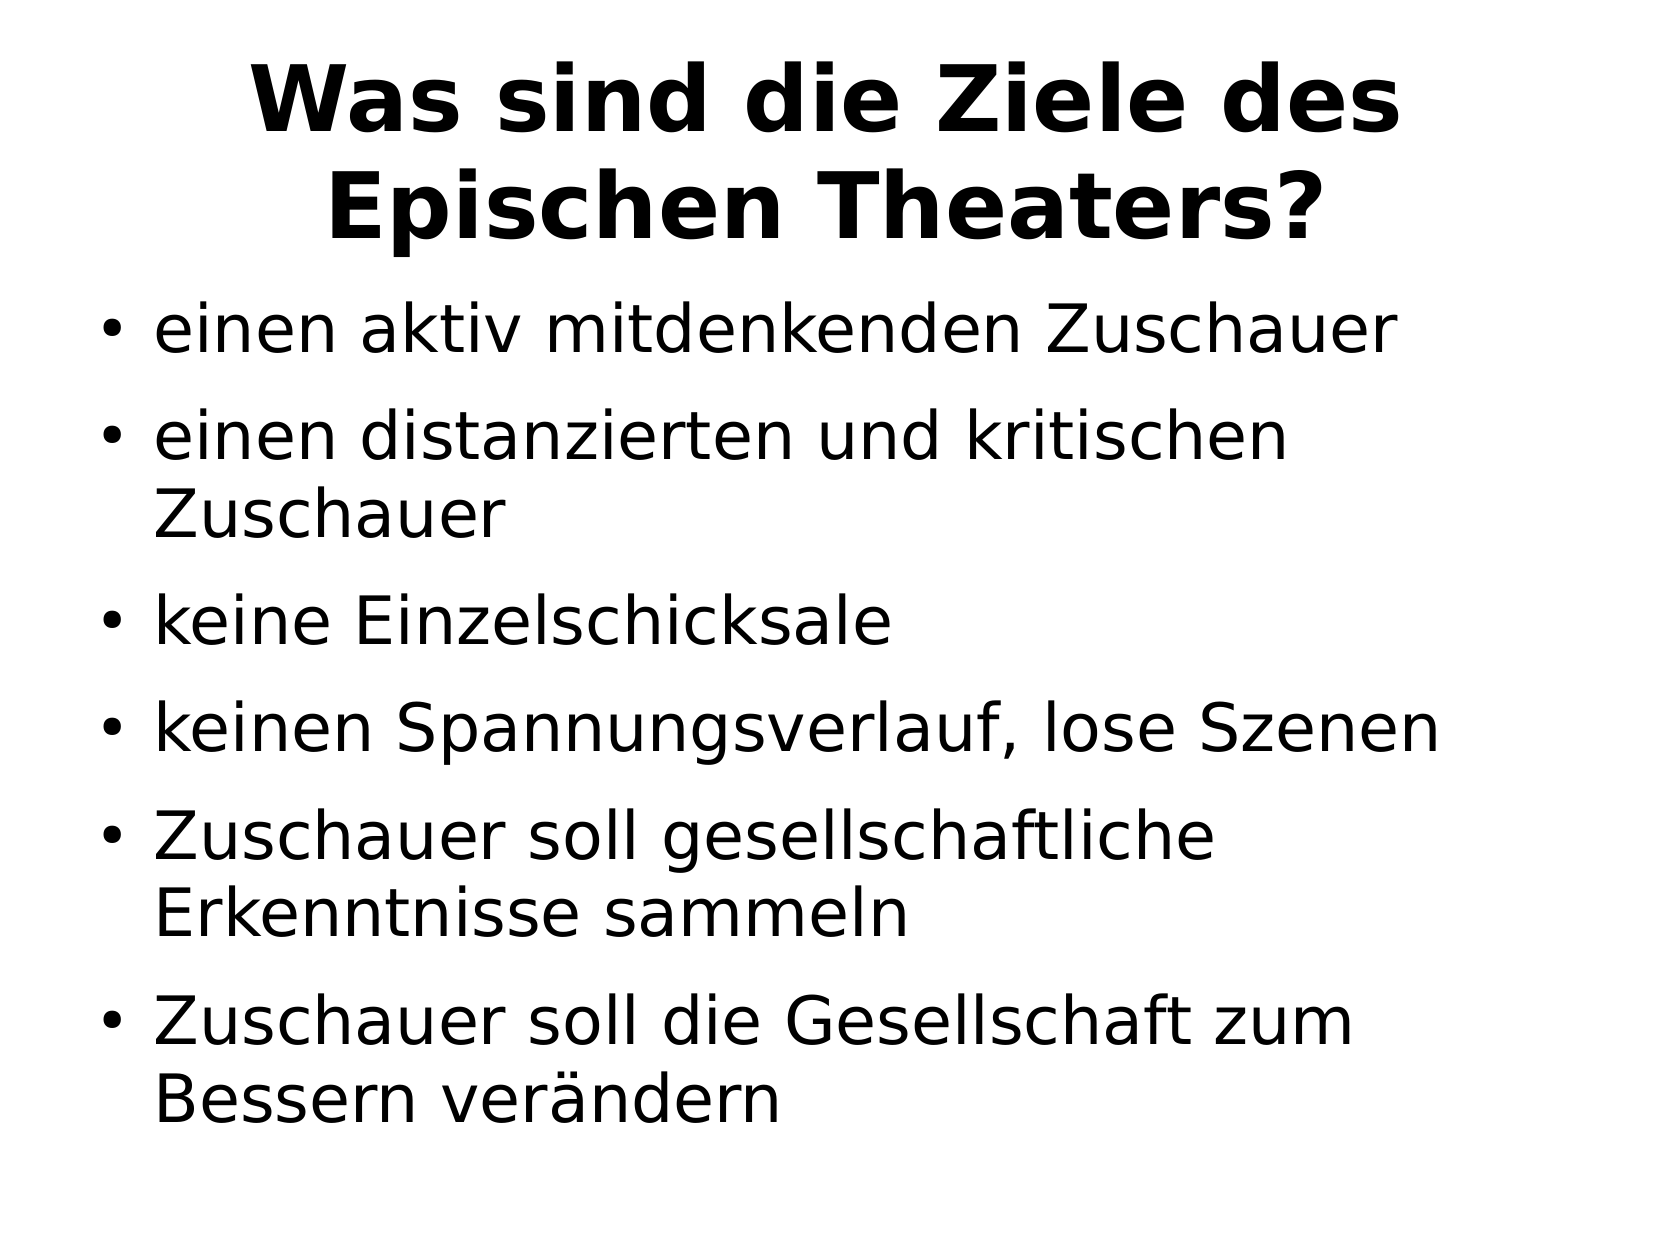

# Was sind die Ziele des Epischen Theaters?
einen aktiv mitdenkenden Zuschauer
einen distanzierten und kritischen Zuschauer
keine Einzelschicksale
keinen Spannungsverlauf, lose Szenen
Zuschauer soll gesellschaftliche Erkenntnisse sammeln
Zuschauer soll die Gesellschaft zum Bessern verändern